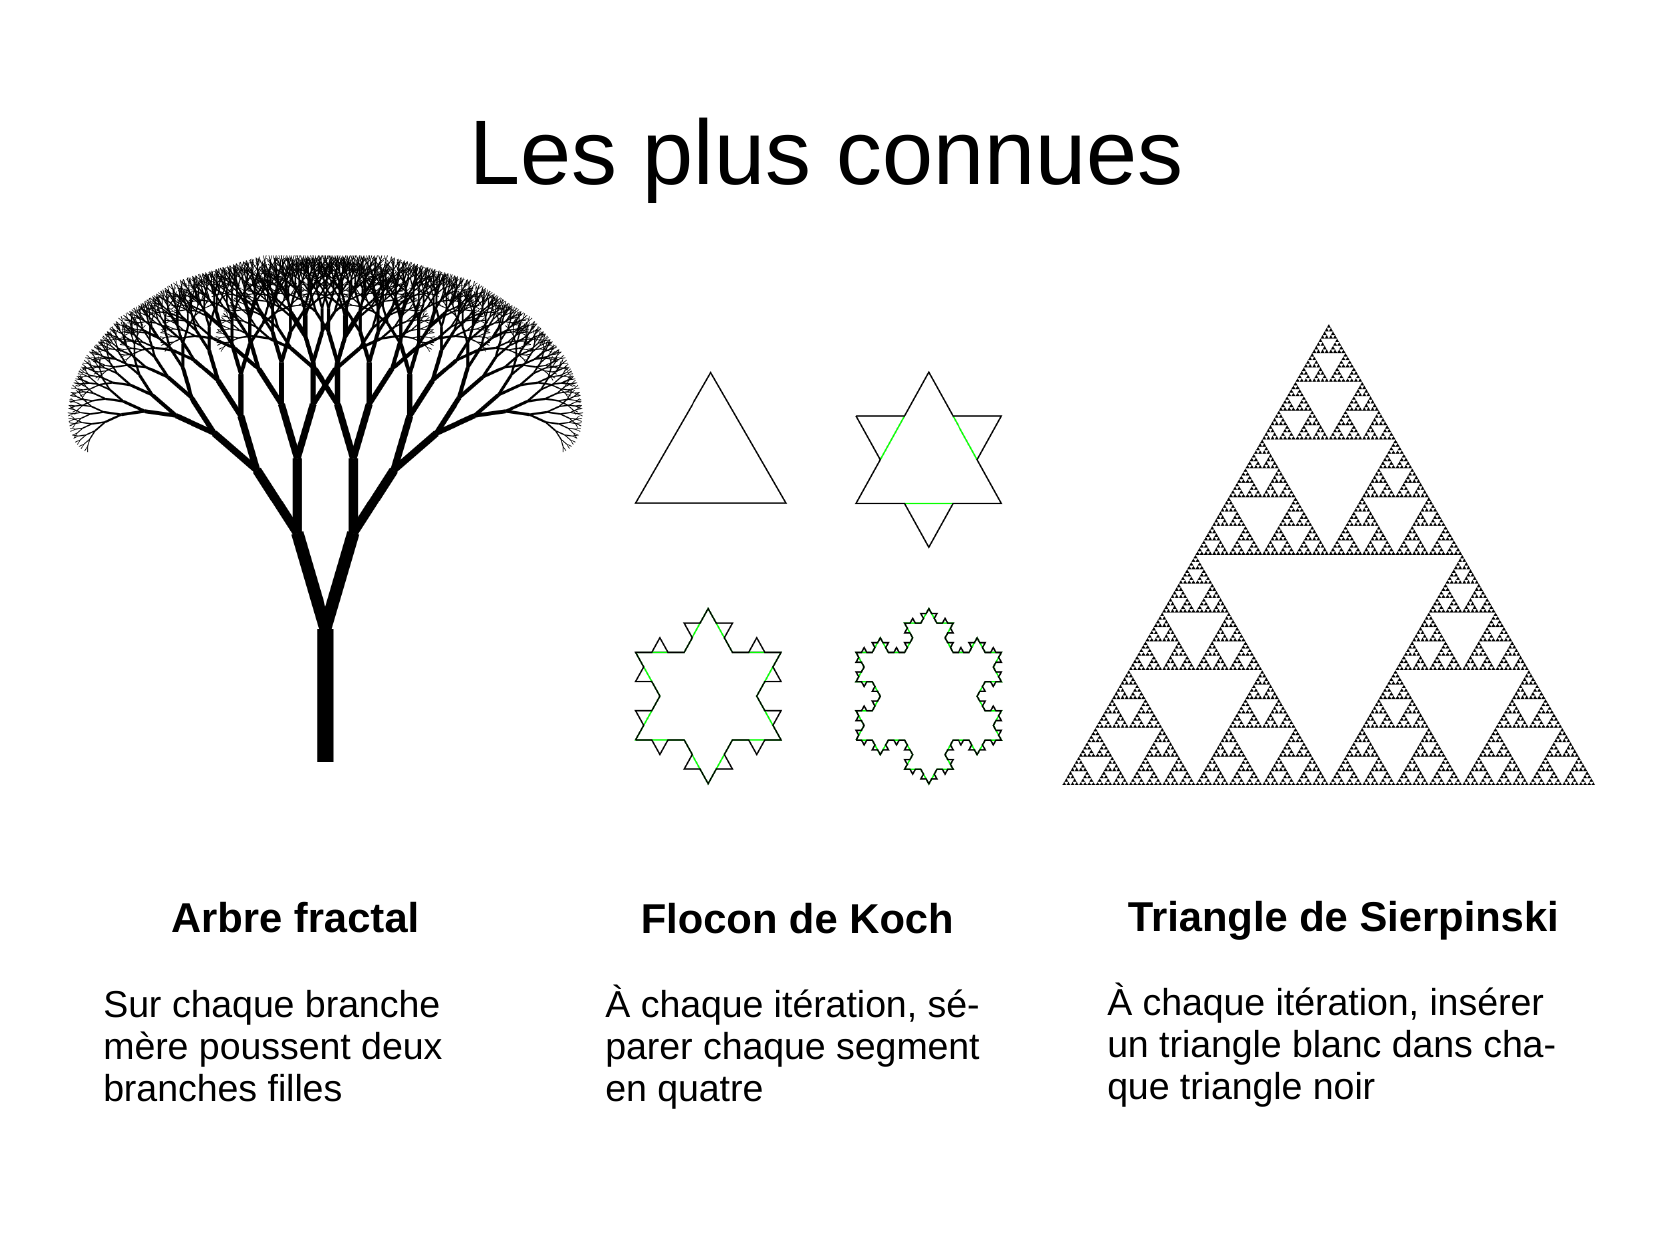

# Les plus connues
Triangle de Sierpinski
À chaque itération, insérer un triangle blanc dans cha-que triangle noir
Arbre fractal
Sur chaque branche mère poussent deux branches filles
Flocon de Koch
À chaque itération, sé-parer chaque segment en quatre